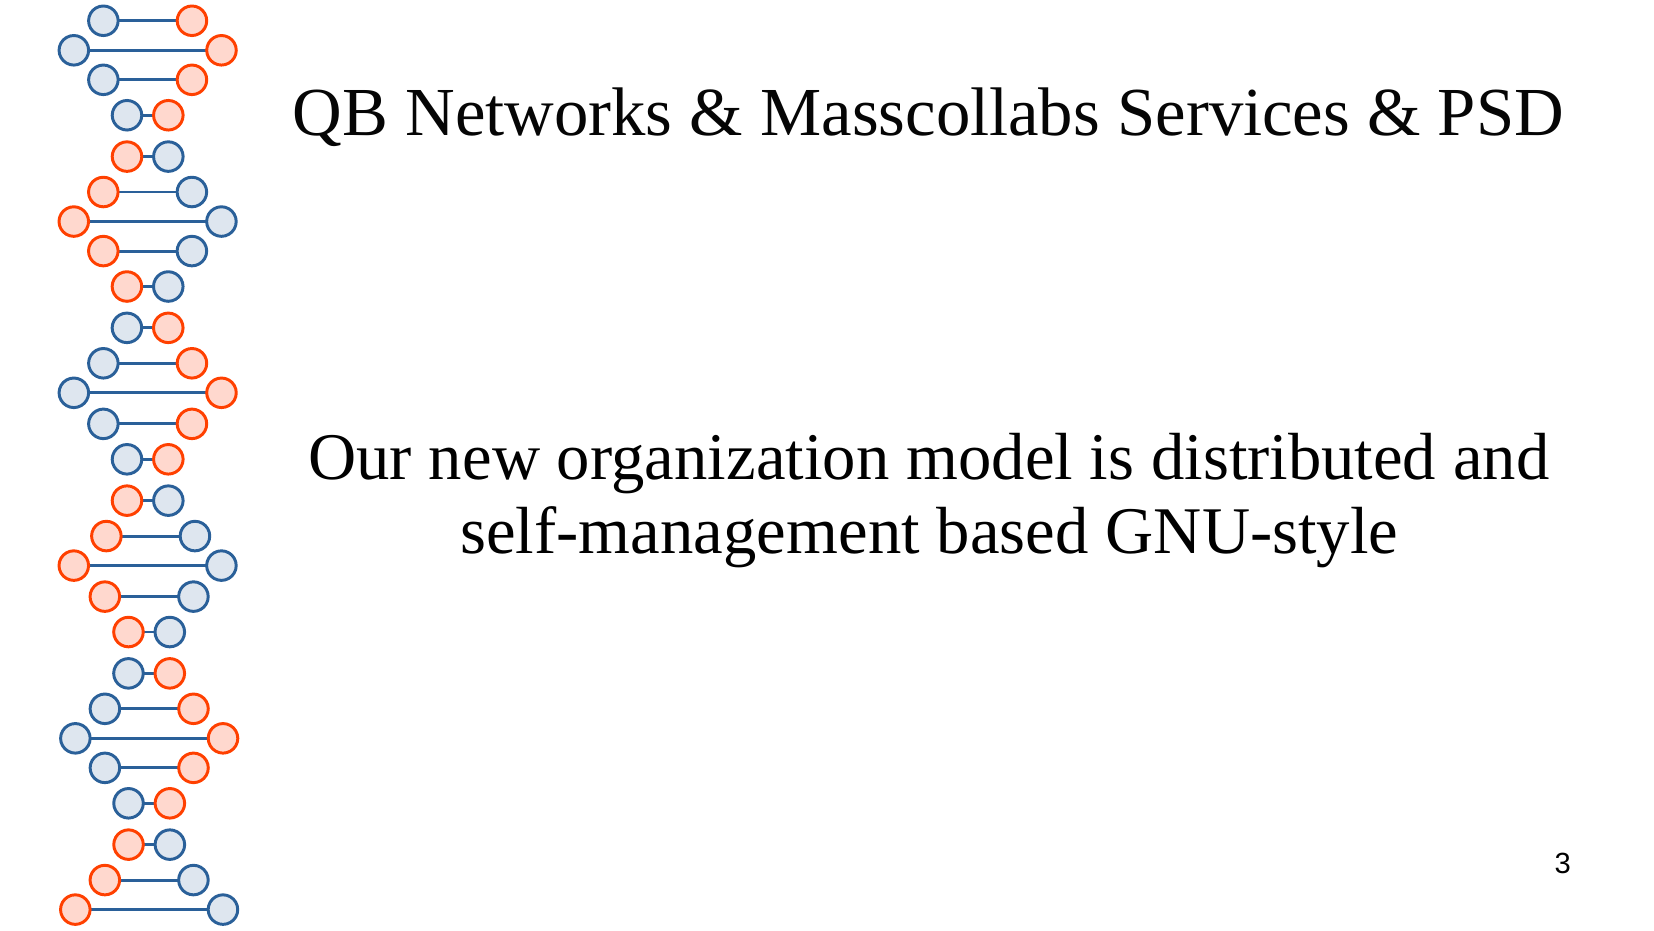

# QB Networks & Masscollabs Services & PSD
Our new organization model is distributed and self-management based GNU-style
3